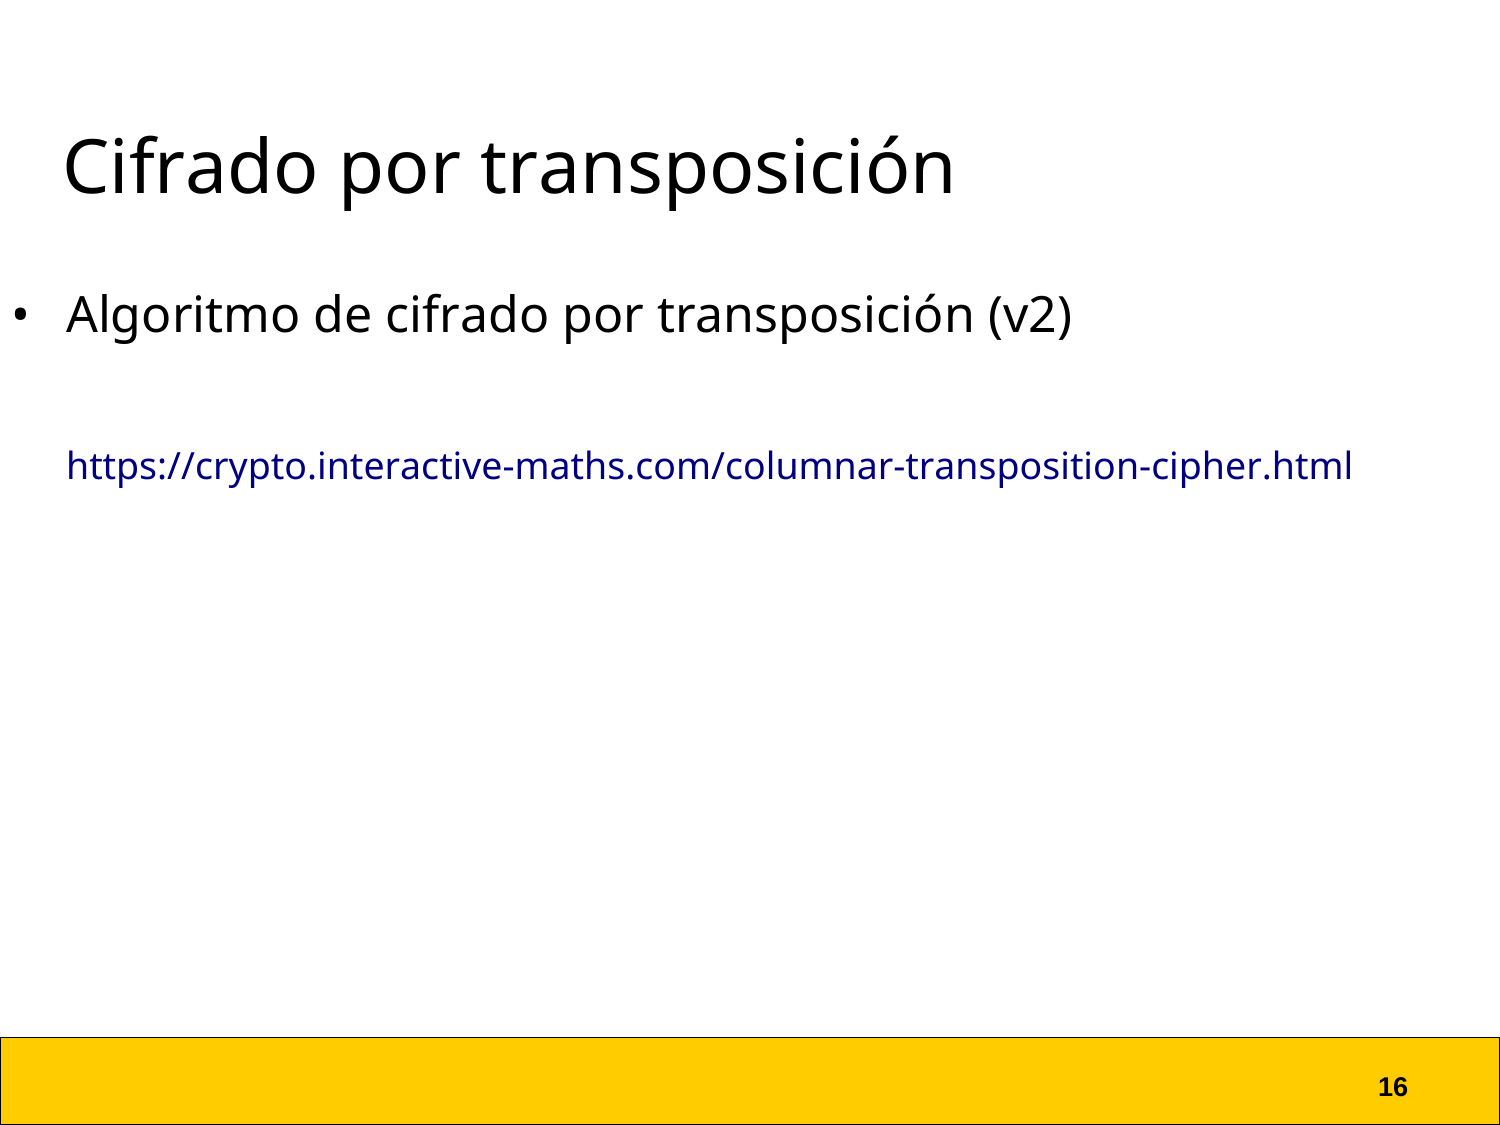

# Cifrado por transposición
Algoritmo de cifrado por transposición (v2)
https://crypto.interactive-maths.com/columnar-transposition-cipher.html